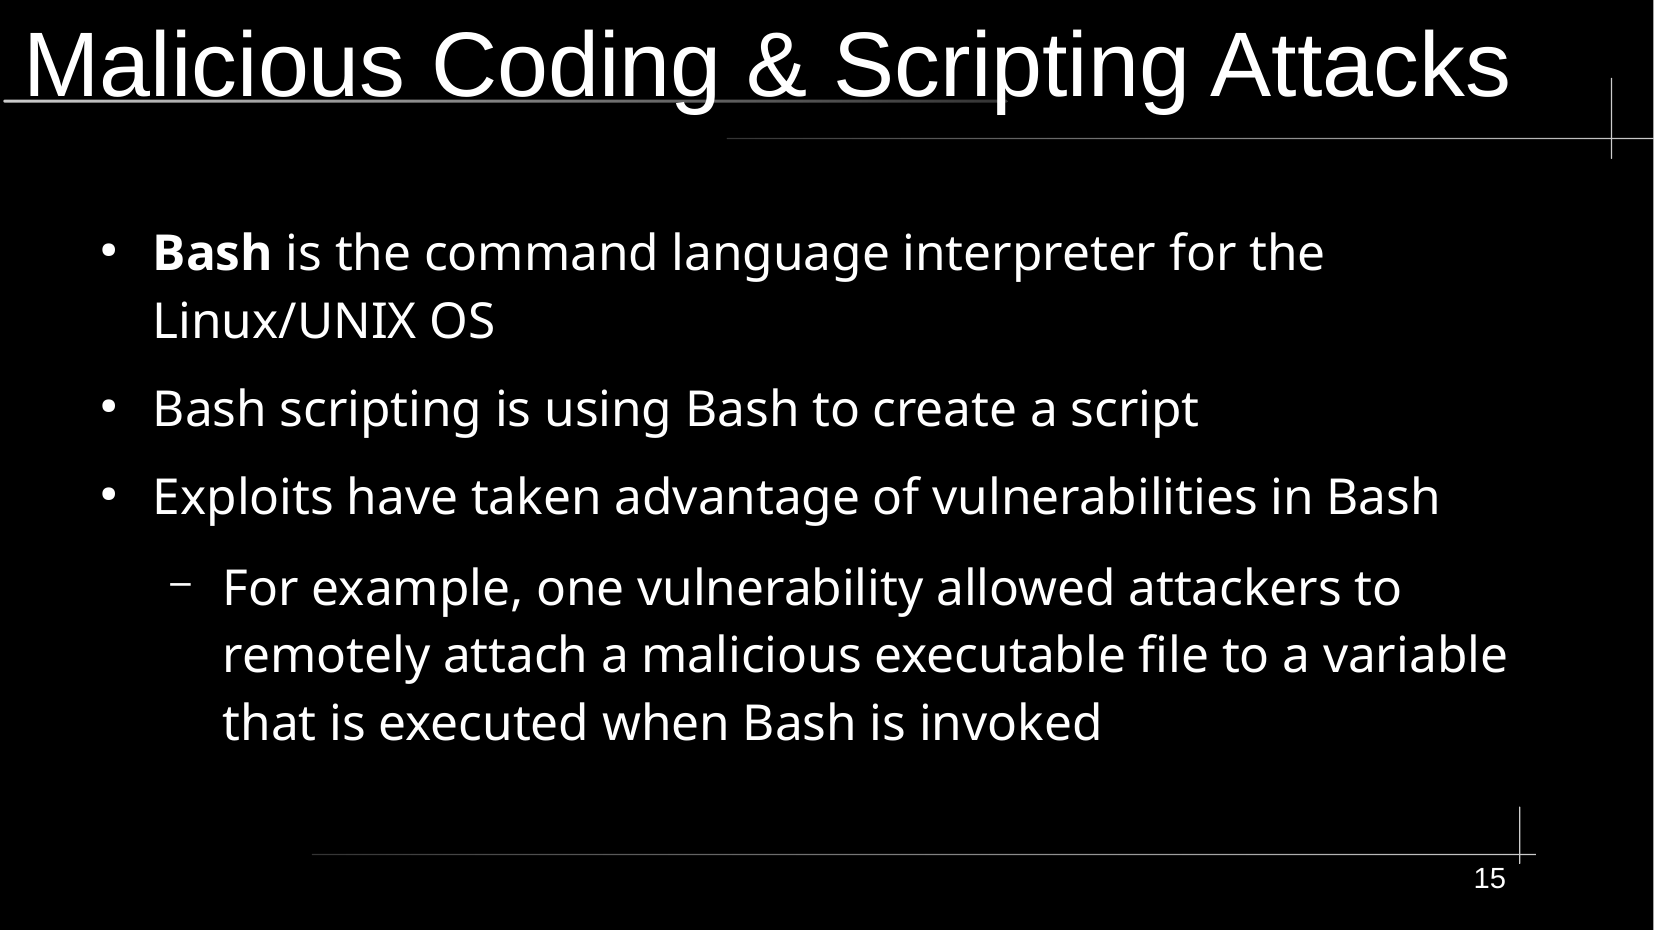

# Malicious Coding & Scripting Attacks
Bash is the command language interpreter for the Linux/UNIX OS
Bash scripting is using Bash to create a script
Exploits have taken advantage of vulnerabilities in Bash
For example, one vulnerability allowed attackers to remotely attach a malicious executable file to a variable that is executed when Bash is invoked
15